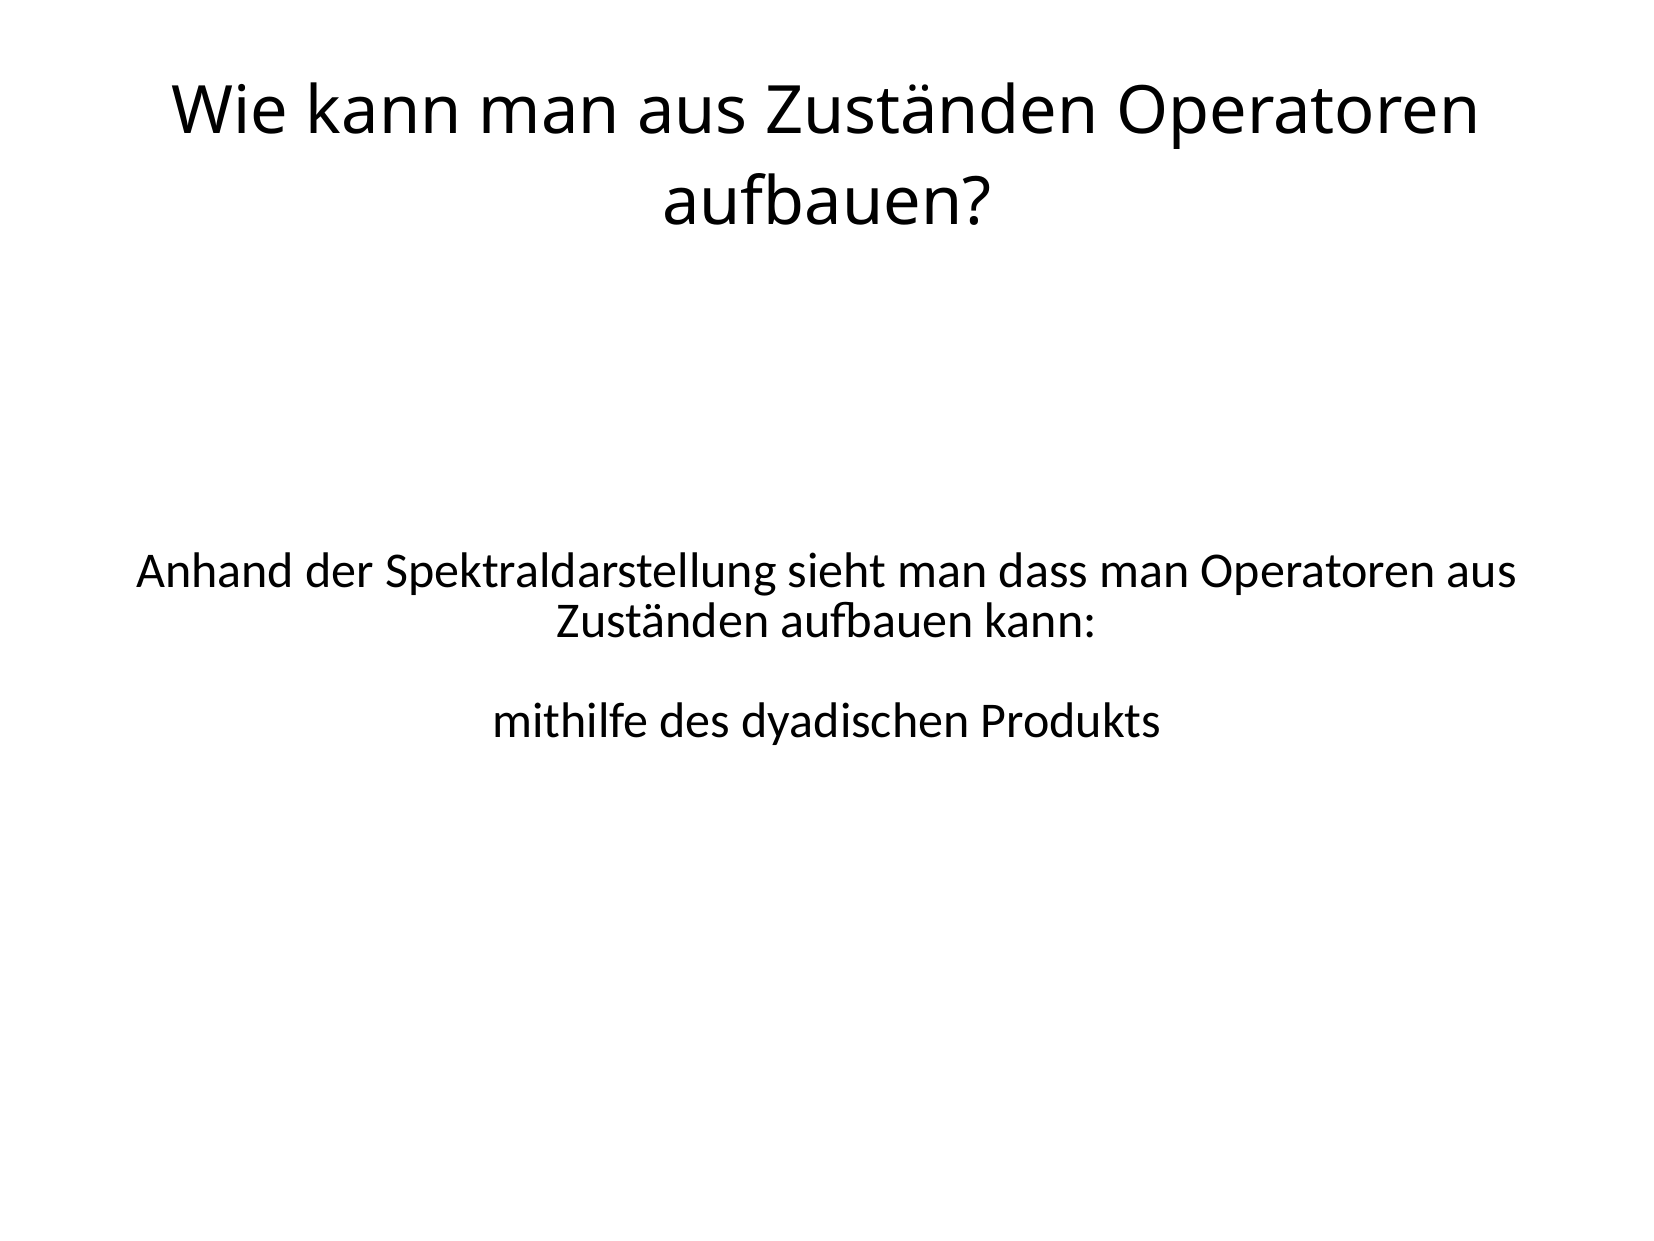

# Wie kann man aus Zuständen Operatoren aufbauen?
Anhand der Spektraldarstellung sieht man dass man Operatoren aus Zuständen aufbauen kann:
mithilfe des dyadischen Produkts